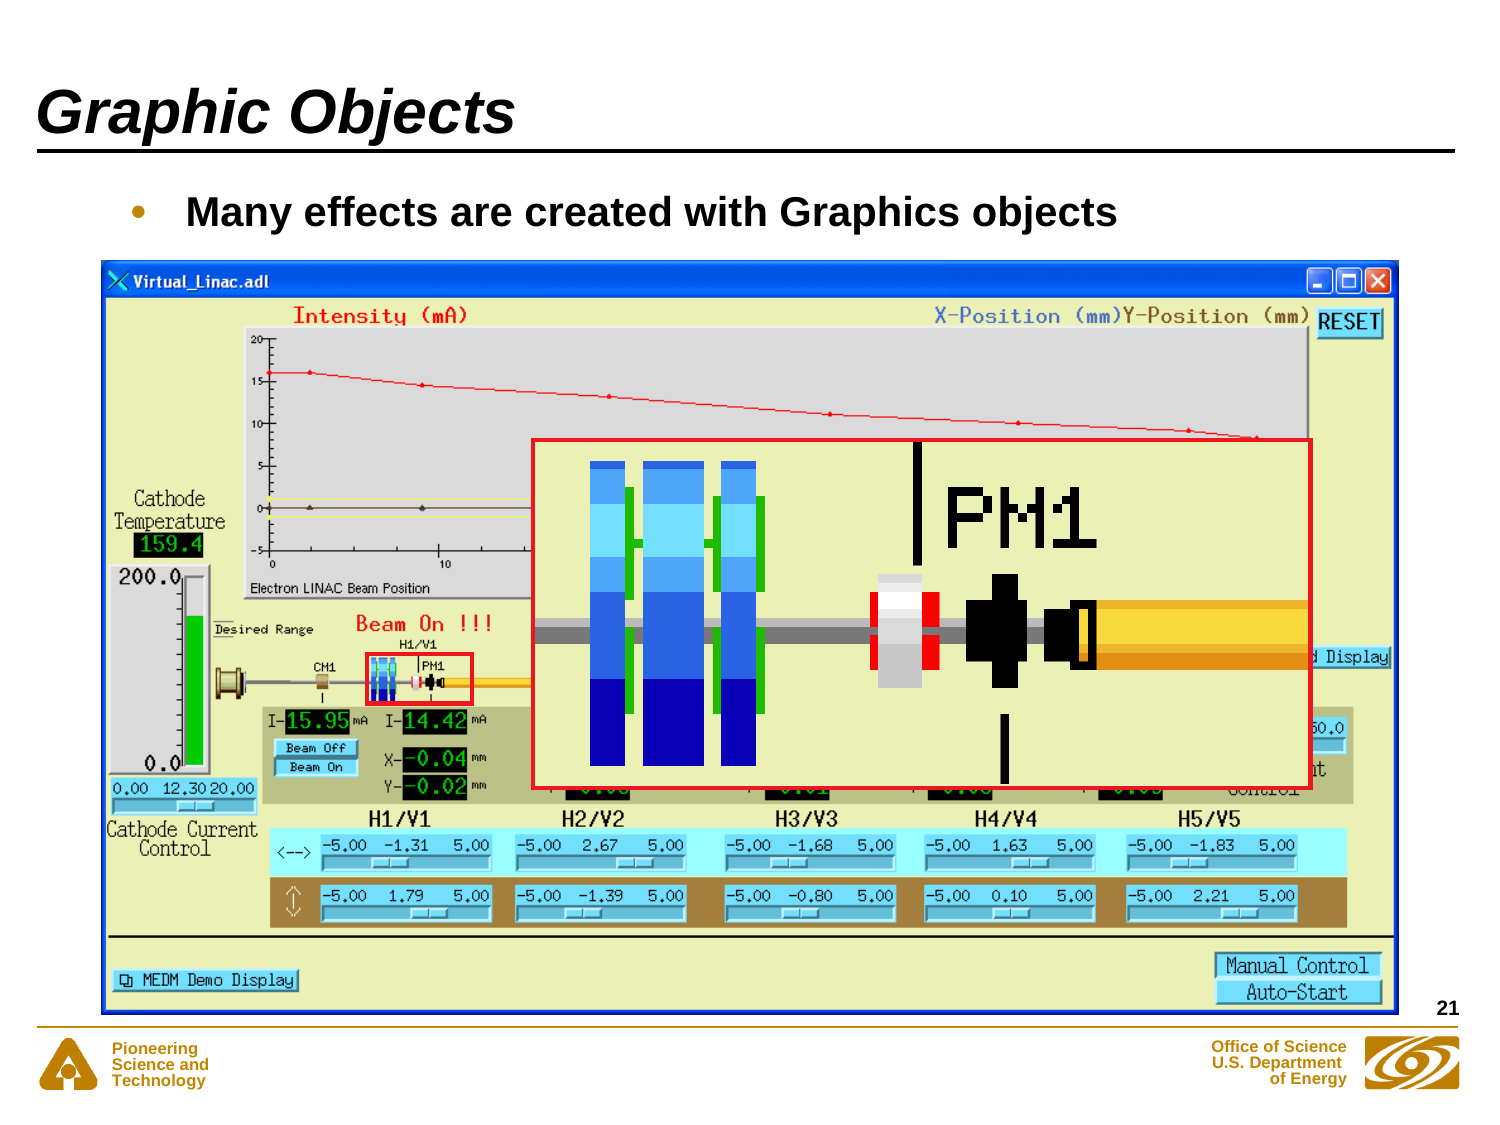

# Graphic Objects
Many effects are created with Graphics objects
21